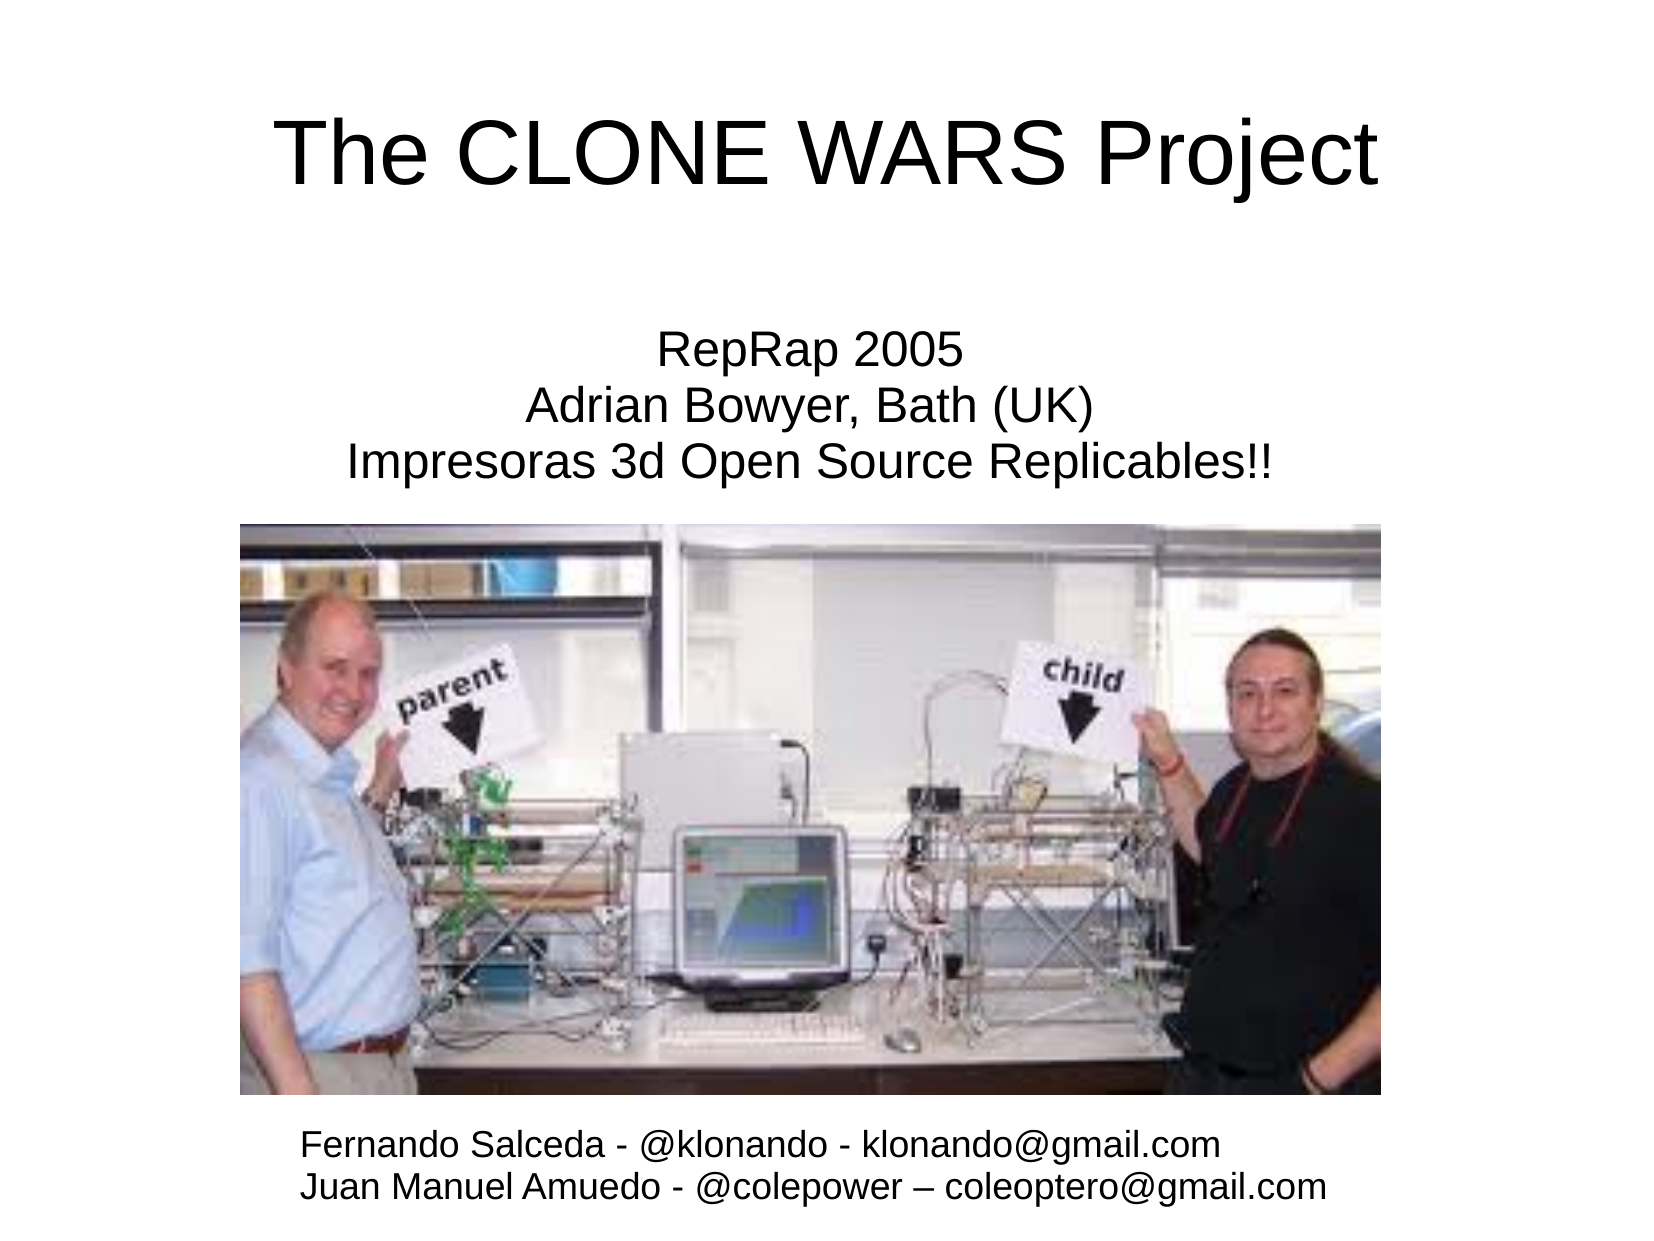

# The CLONE WARS Project
RepRap 2005
Adrian Bowyer, Bath (UK)
Impresoras 3d Open Source Replicables!!
Fernando Salceda - @klonando - klonando@gmail.com
Juan Manuel Amuedo - @colepower – coleoptero@gmail.com